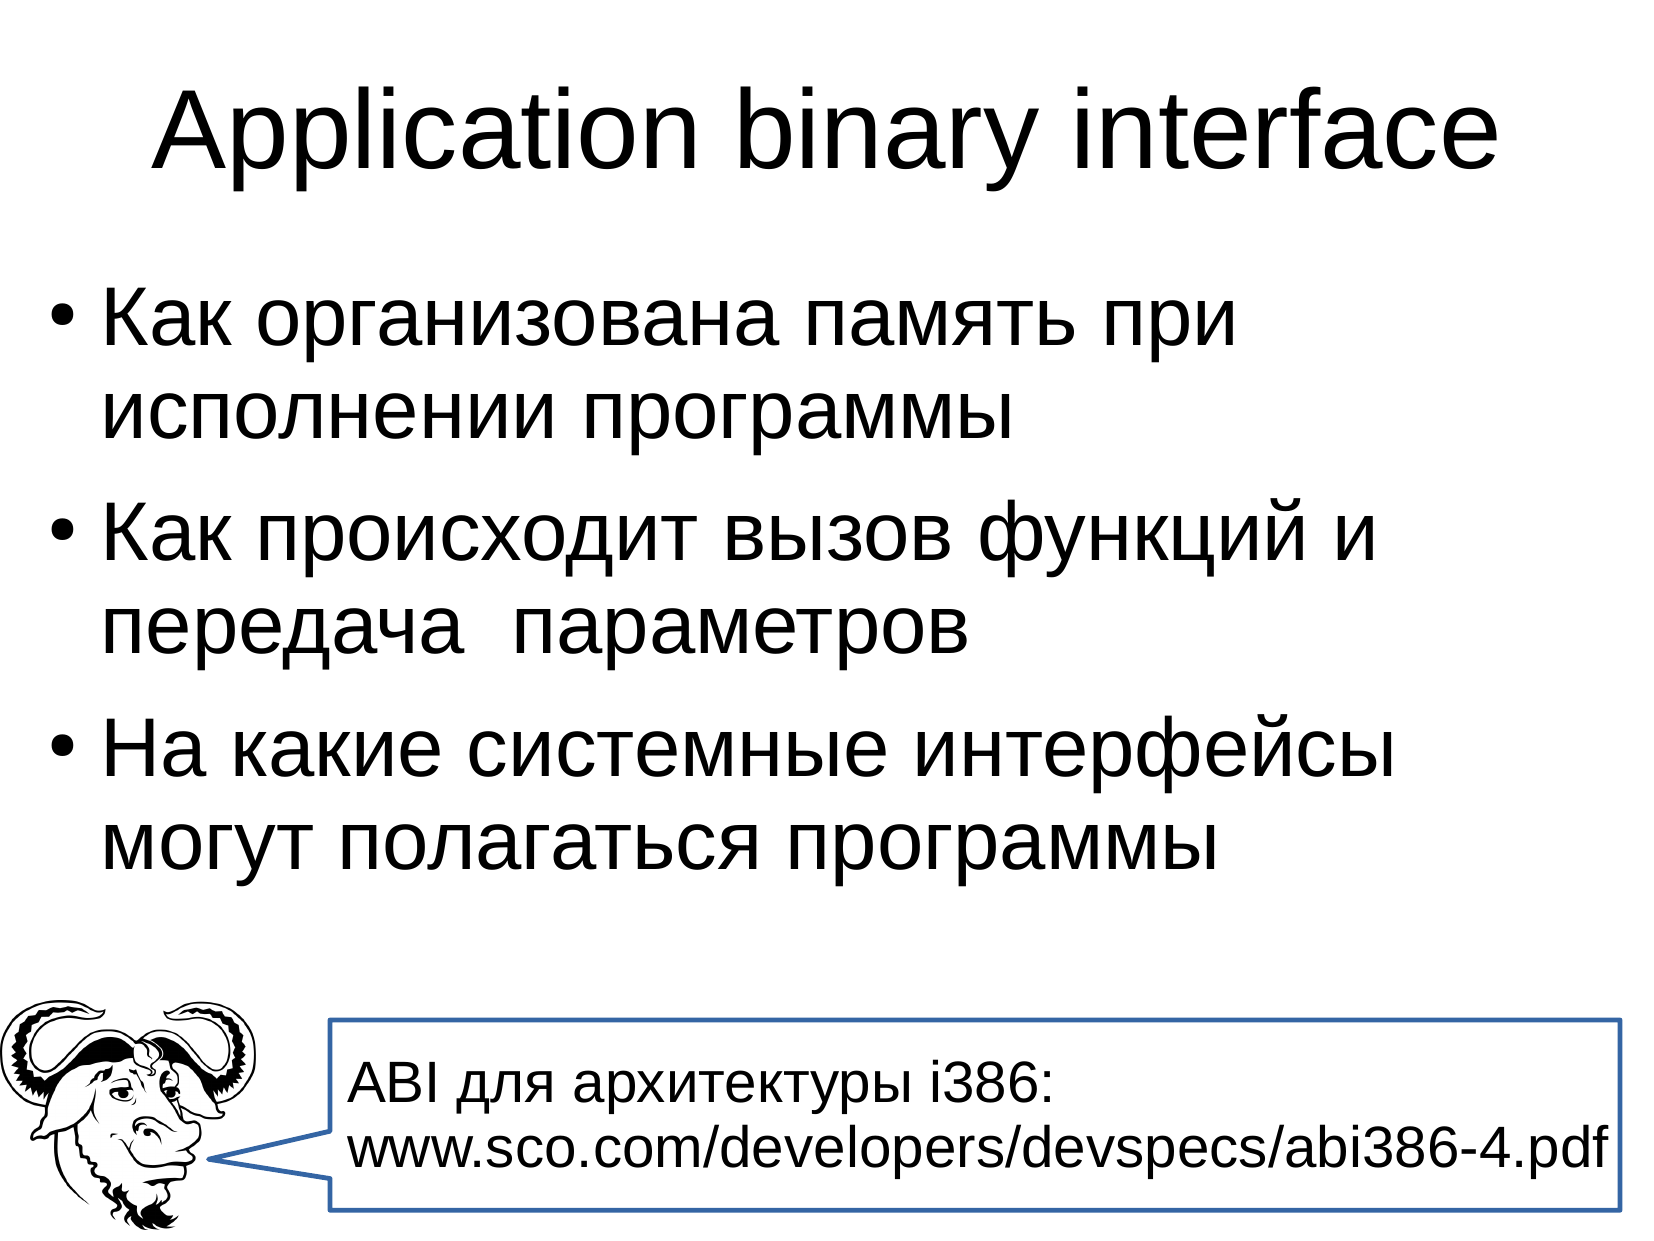

# Application binary interface
Как организована память при исполнении программы
Как происходит вызов функций и передача параметров
На какие системные интерфейсы могут полагаться программы
ABI для архитектуры i386:
www.sco.com/developers/devspecs/abi386-4.pdf